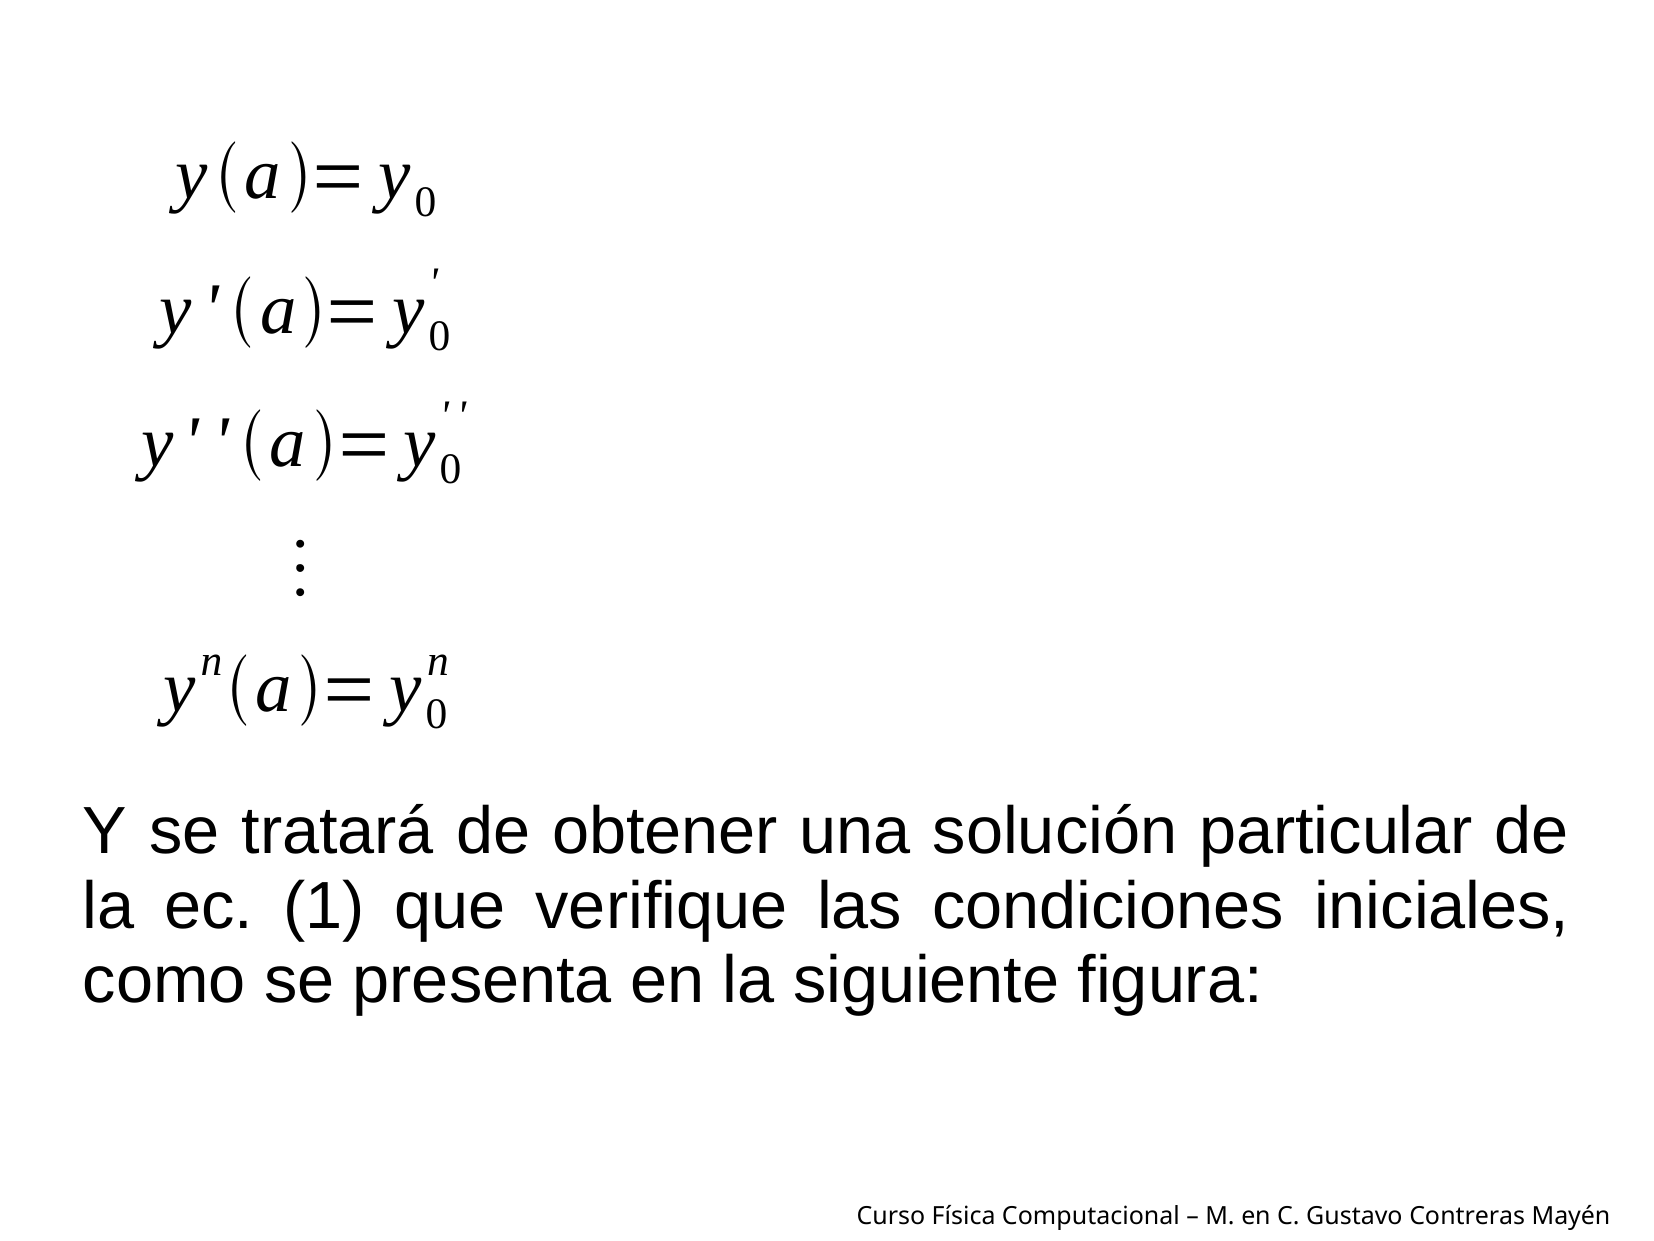

#
Y se tratará de obtener una solución particular de la ec. (1) que verifique las condiciones iniciales, como se presenta en la siguiente figura: